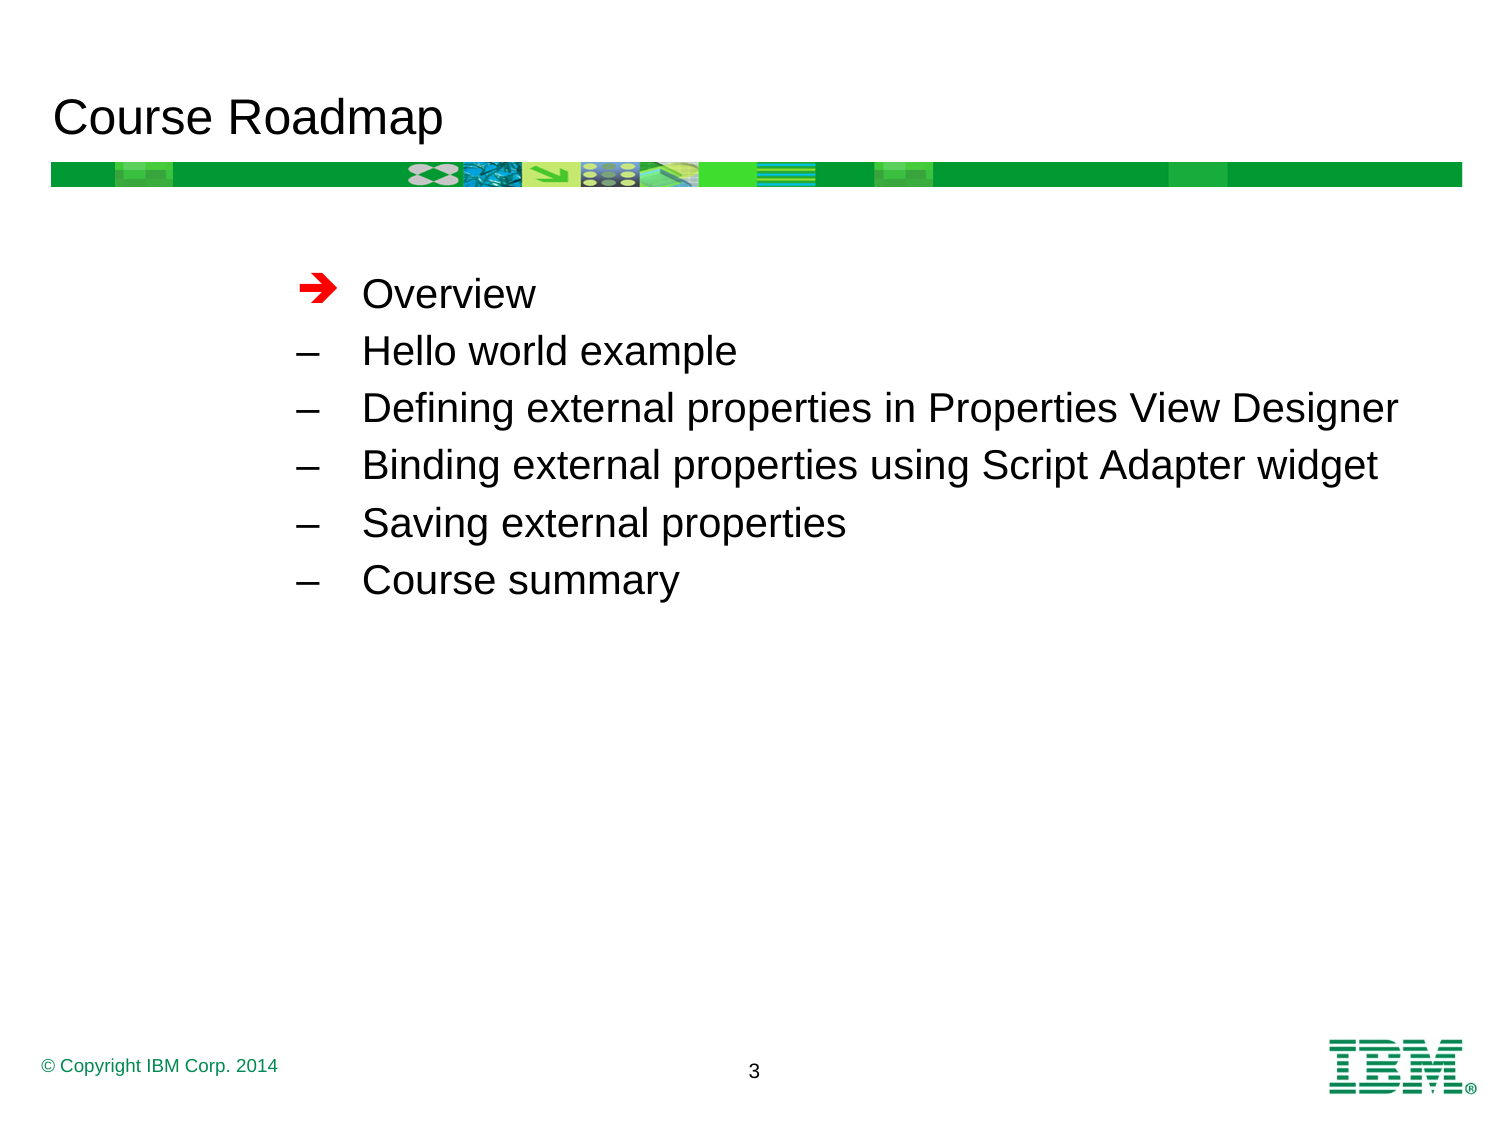

# Course Roadmap
Overview
Hello world example
Defining external properties in Properties View Designer
Binding external properties using Script Adapter widget
Saving external properties
Course summary
3